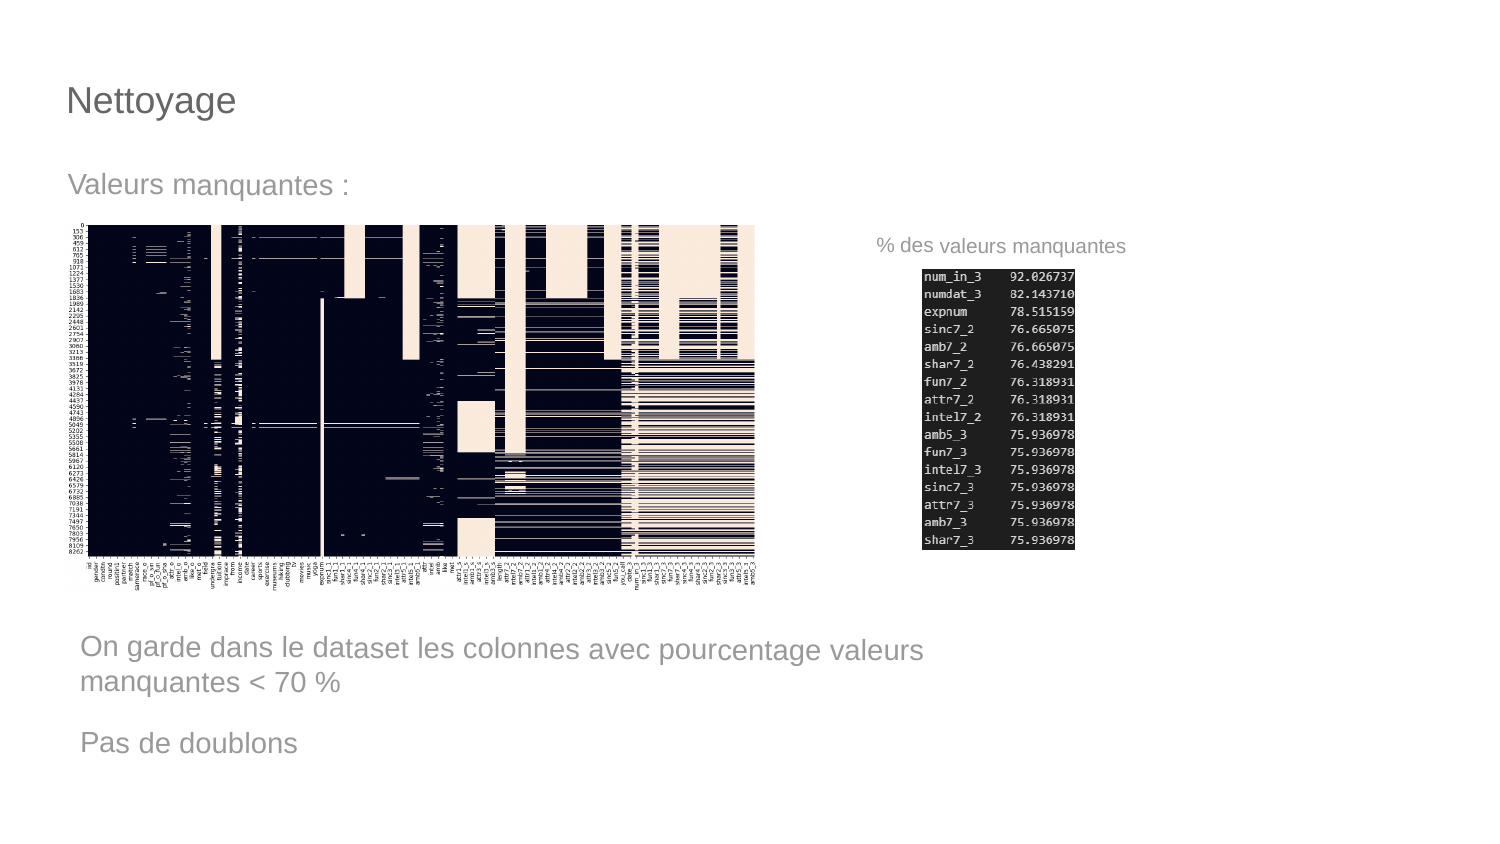

# Nettoyage
Valeurs manquantes :
% des valeurs manquantes
On garde dans le dataset les colonnes avec pourcentage valeurs manquantes < 70 %
Pas de doublons